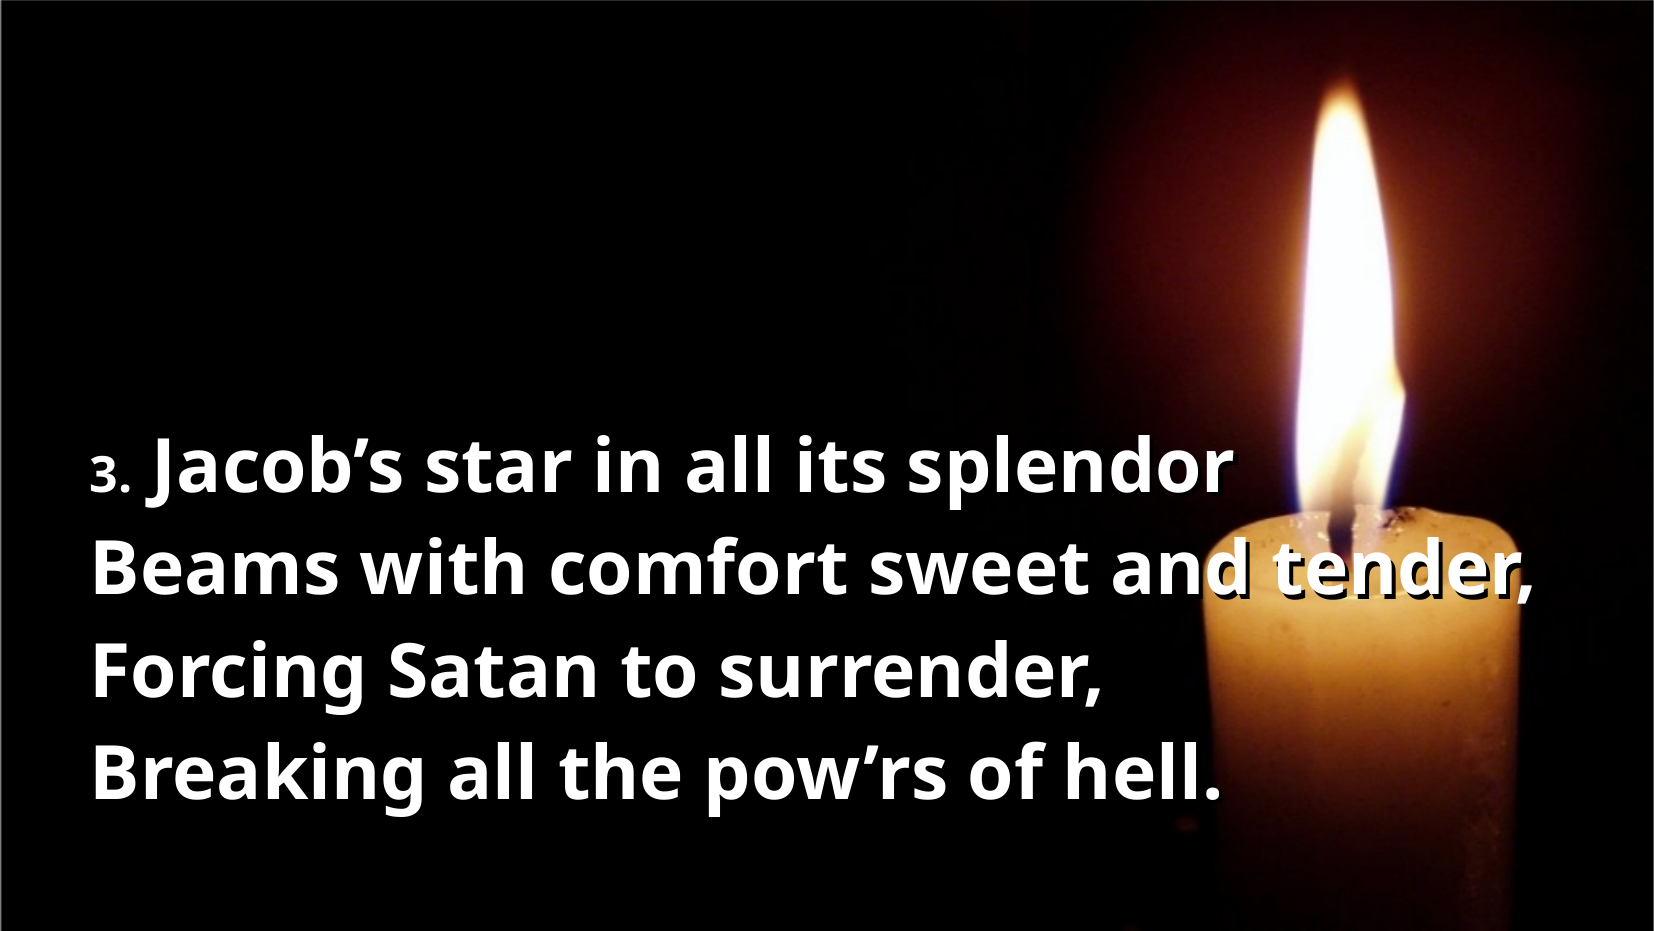

3. Jacob’s star in all its splendor
Beams with comfort sweet and tender,
Forcing Satan to surrender,
Breaking all the pow’rs of hell.